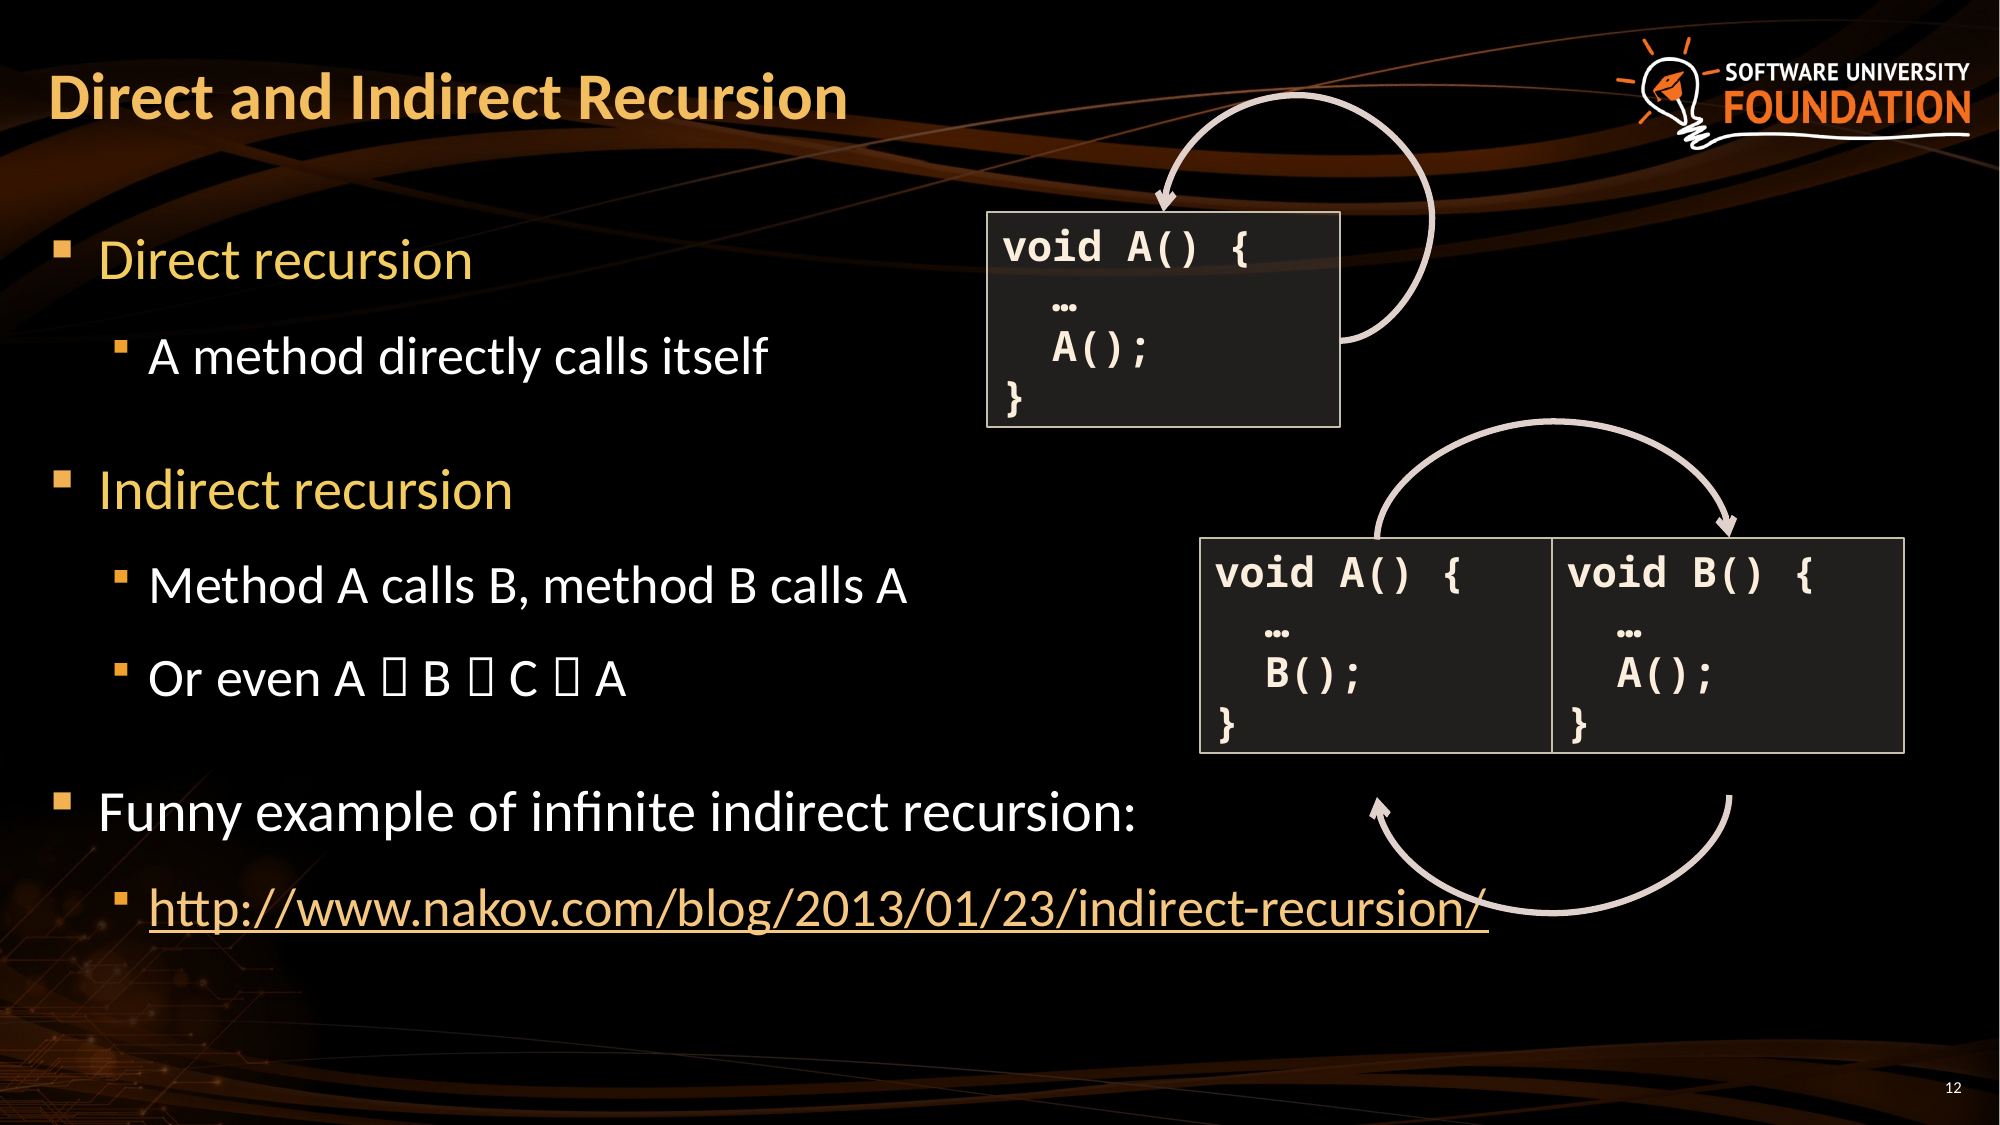

Direct and Indirect Recursion
void A() {
 …
 A();
}
# Direct recursion
A method directly calls itself
Indirect recursion
Method A calls B, method B calls A
Or even A  B  C  A
Funny example of infinite indirect recursion:
http://www.nakov.com/blog/2013/01/23/indirect-recursion/
void A() {
 …
 B();
}
void B() {
 …
 A();
}